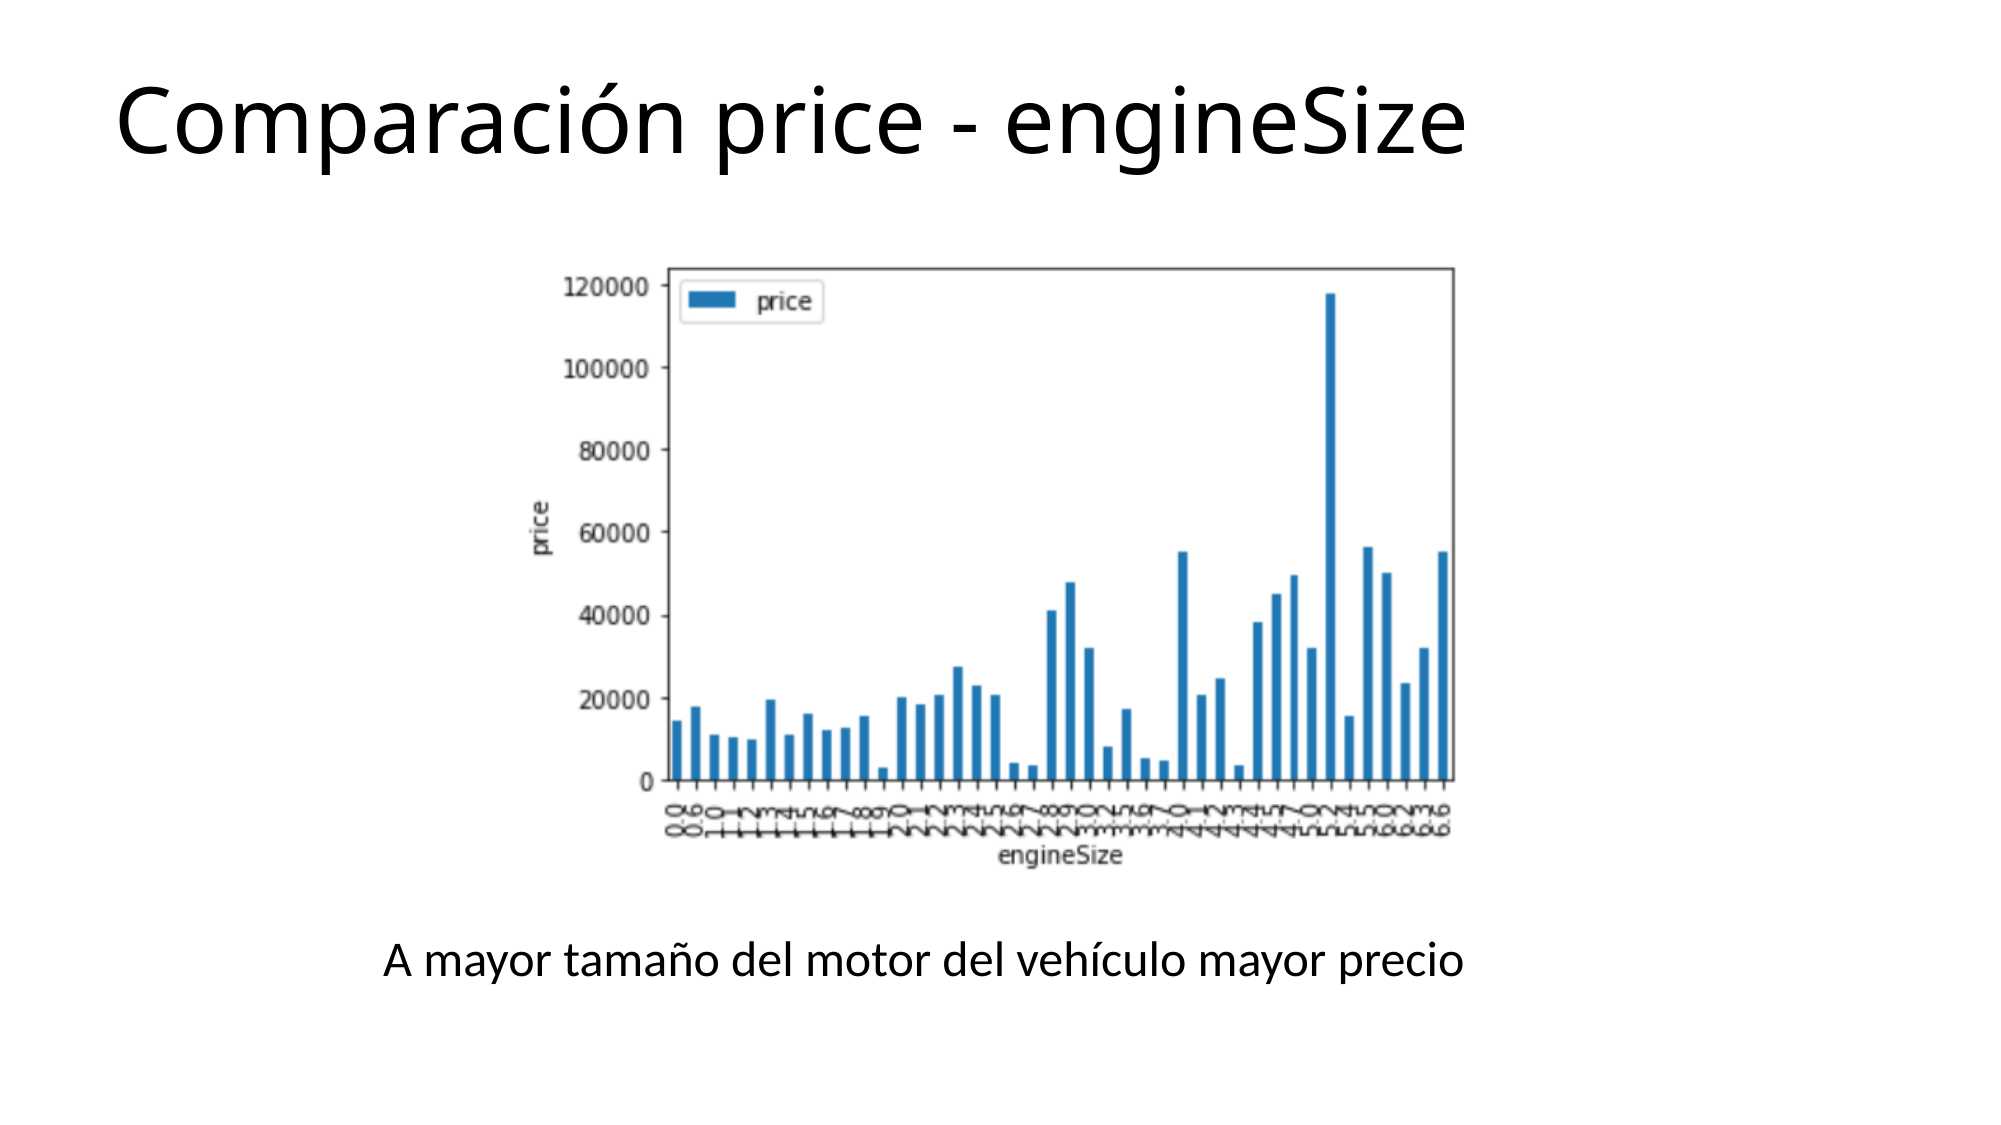

Comparación price - engineSize
A mayor tamaño del motor del vehículo mayor precio